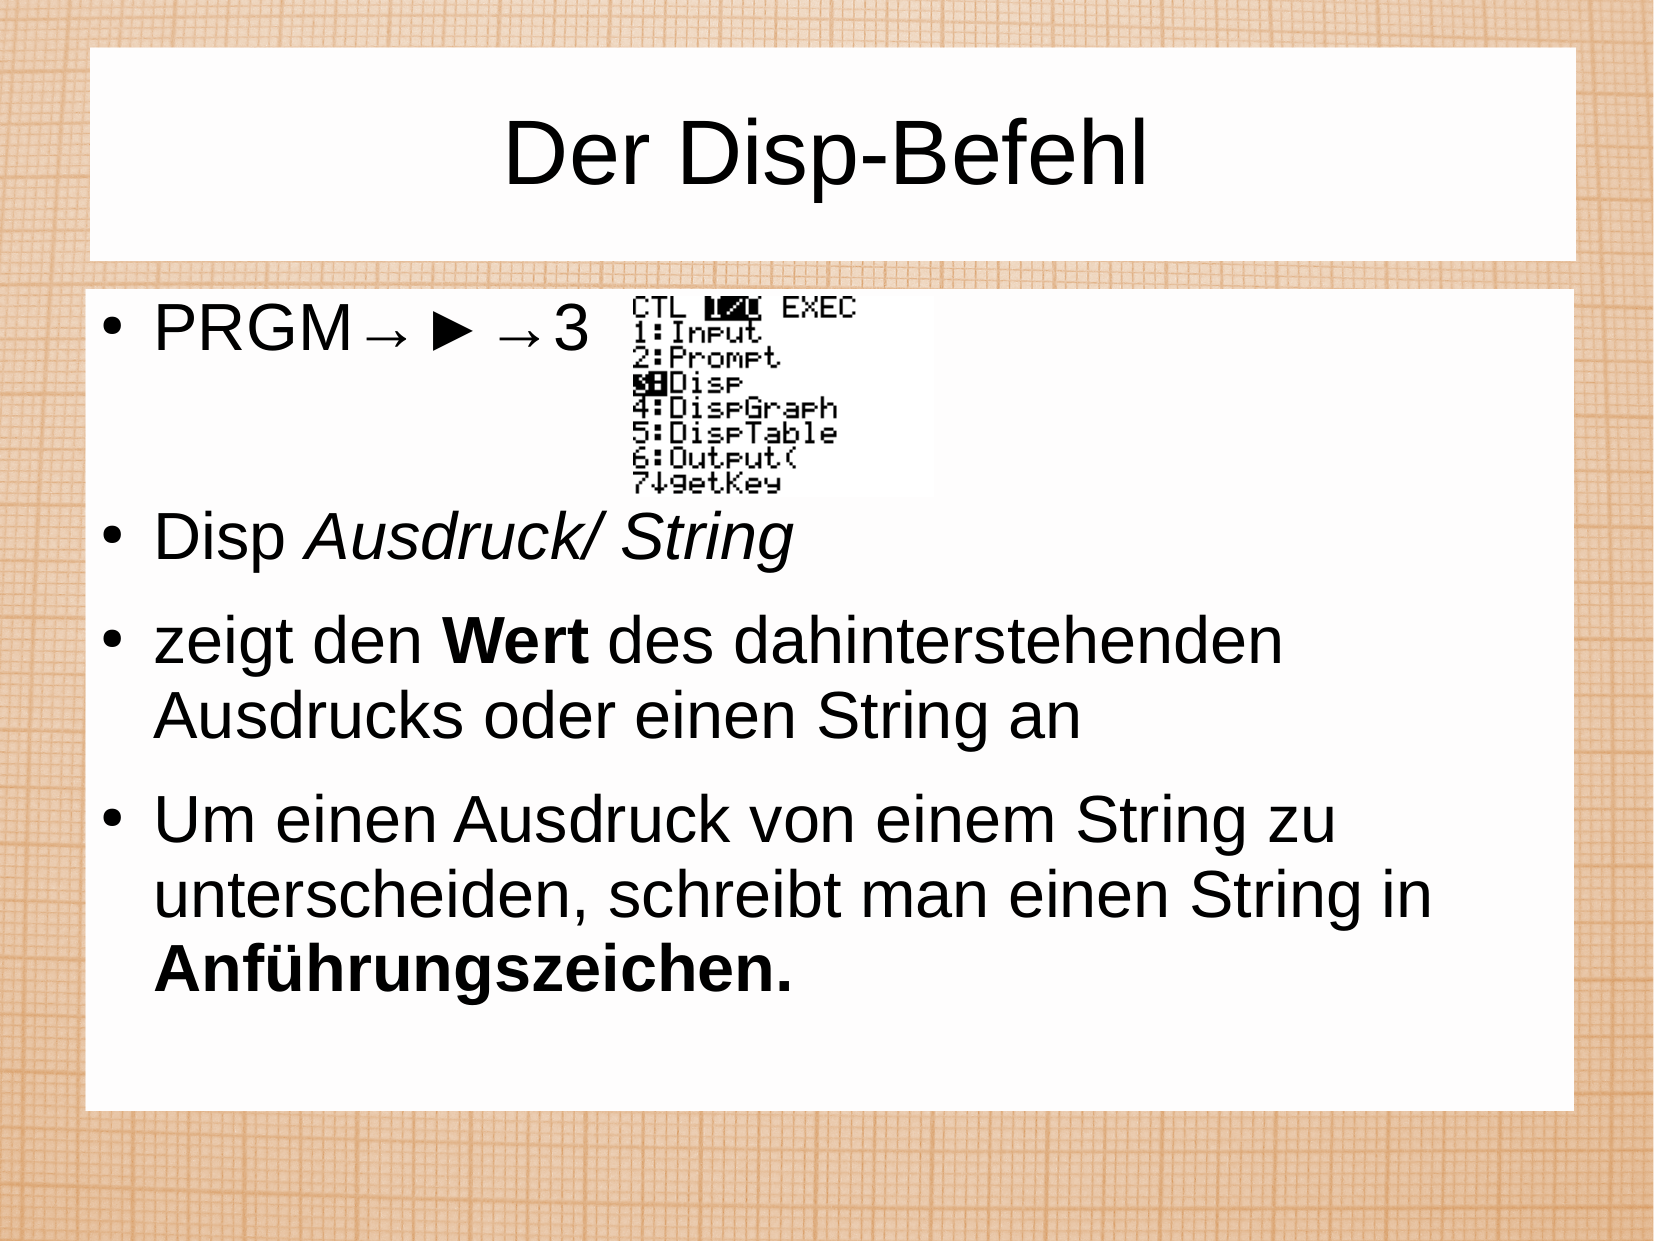

# Der Disp-Befehl
PRGM→►→3
Disp Ausdruck/ String
zeigt den Wert des dahinterstehenden Ausdrucks oder einen String an
Um einen Ausdruck von einem String zu unterscheiden, schreibt man einen String in Anführungszeichen.